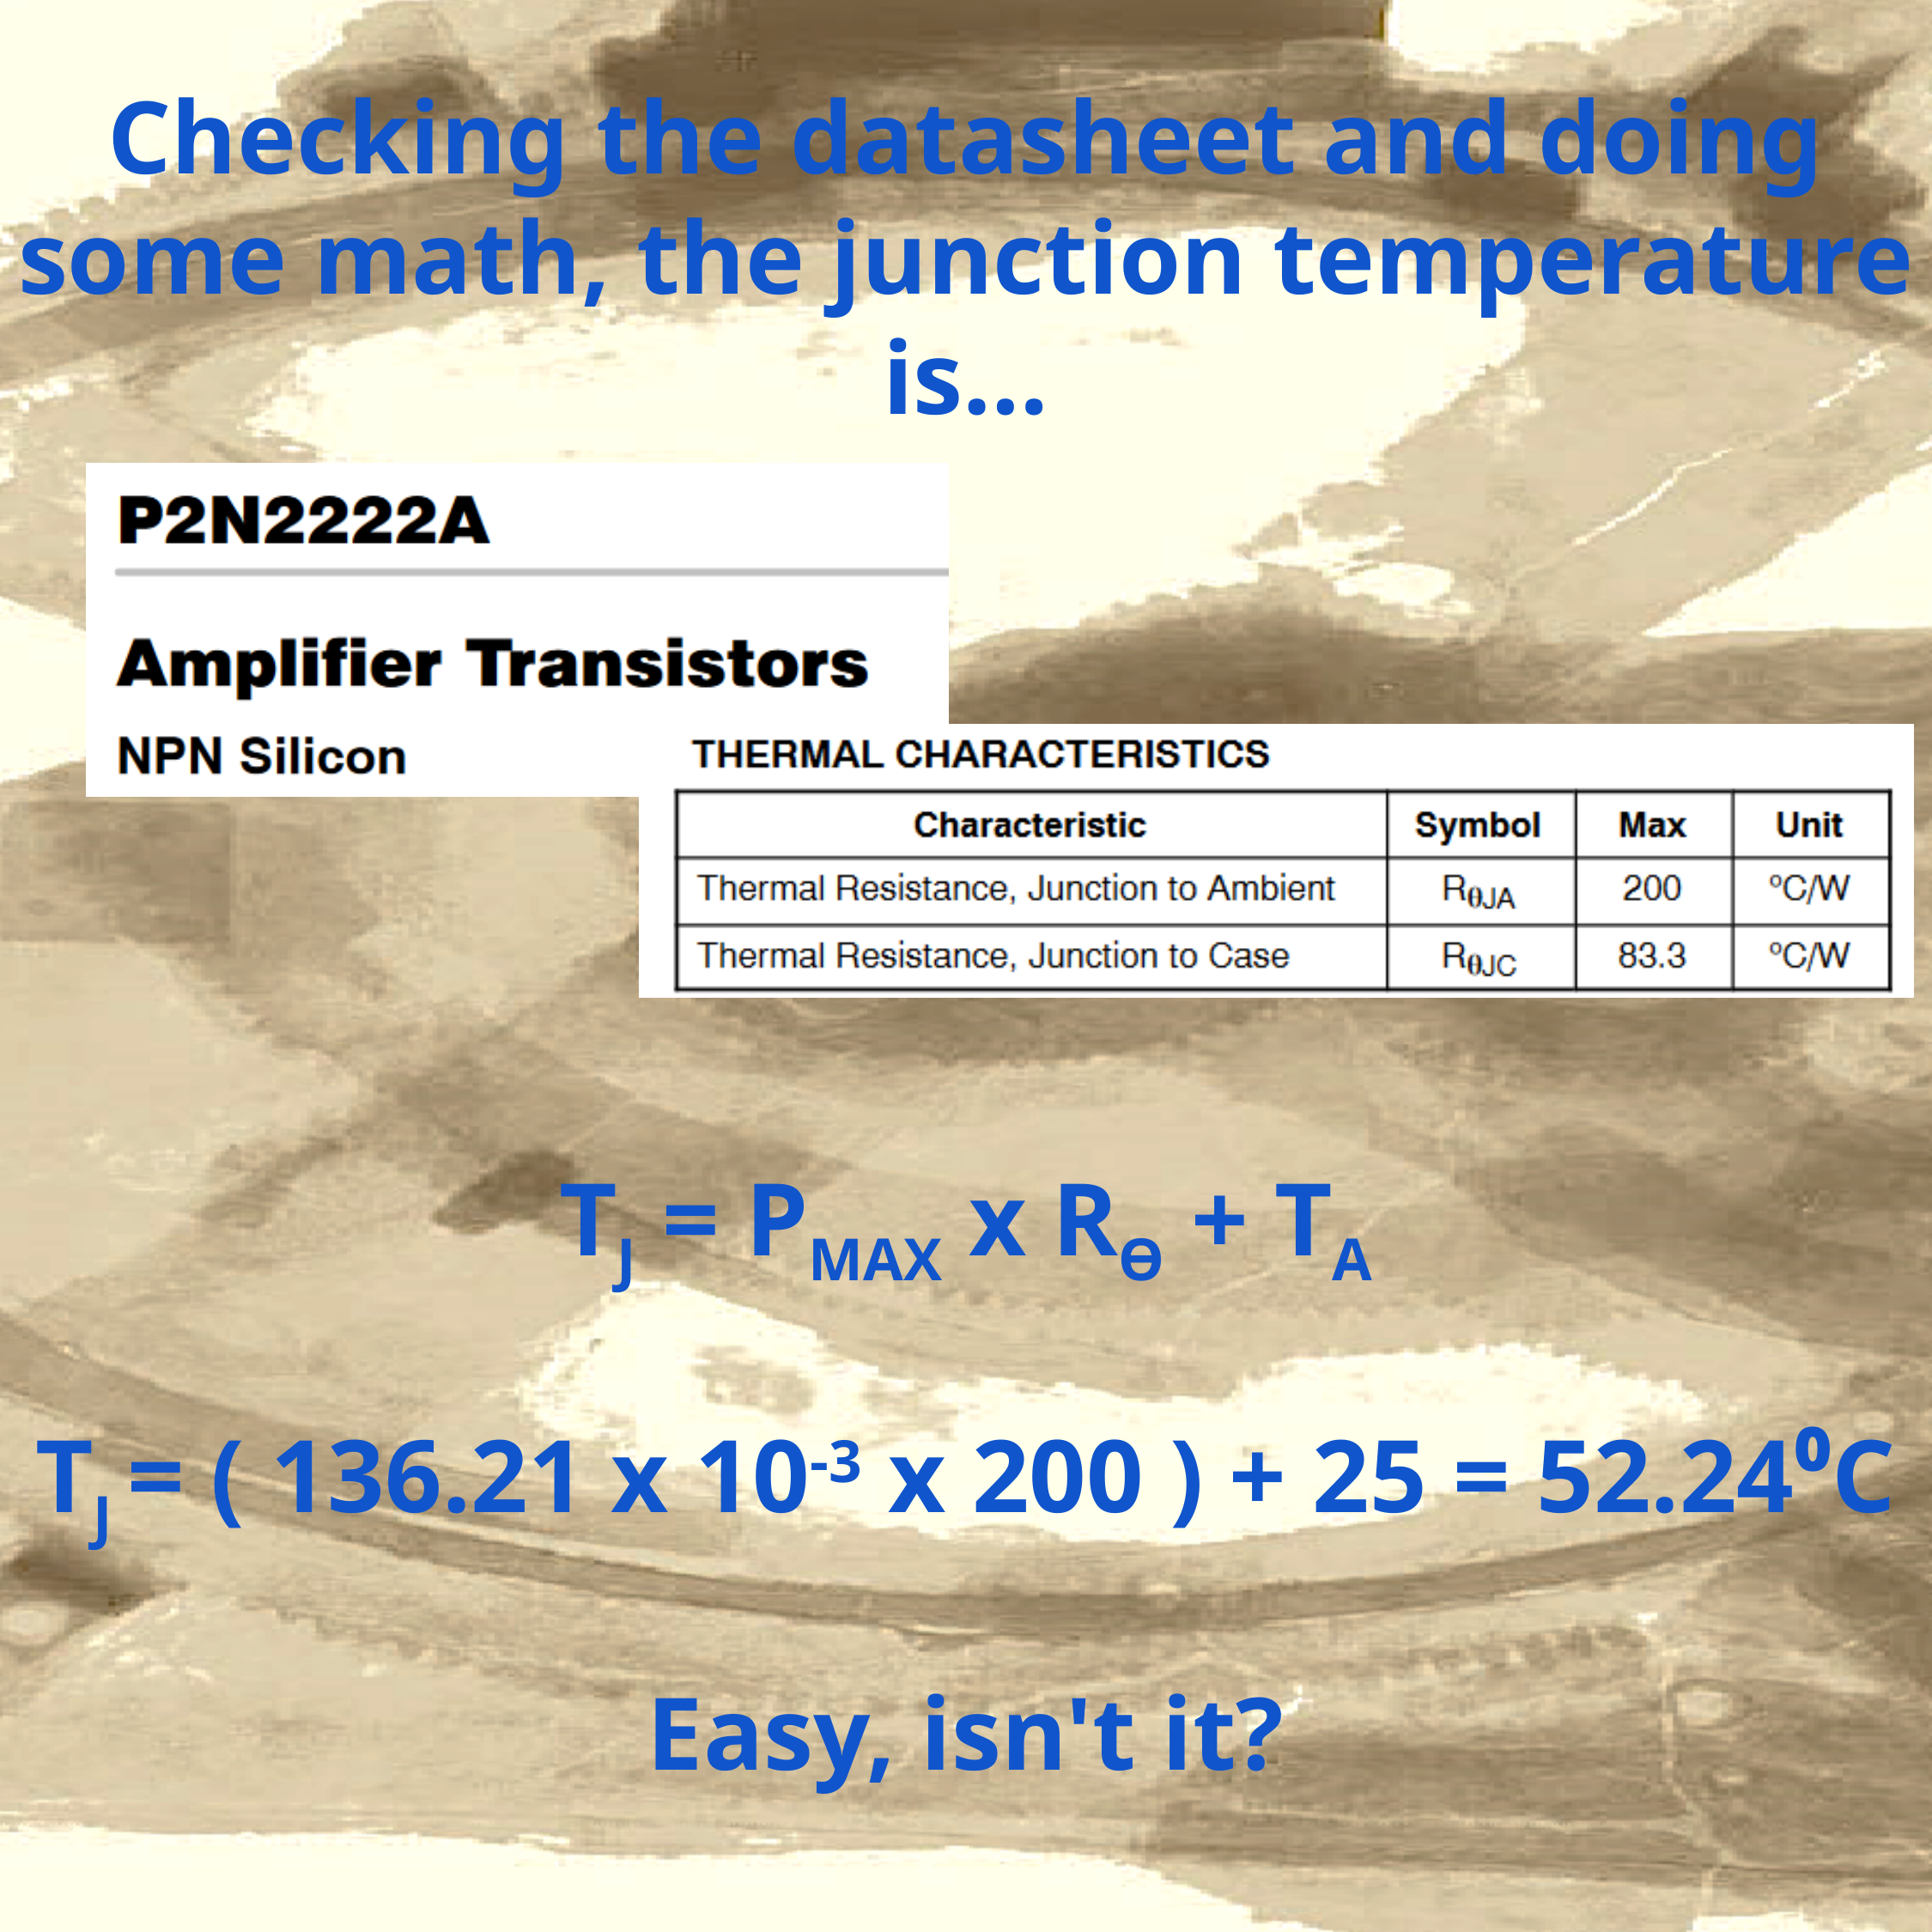

Checking the datasheet and doing some math, the junction temperature is…
TJ = PMAX x Rϴ + TA
TJ = ( 136.21 x 10-3 x 200 ) + 25 = 52.24⁰C
Easy, isn't it?